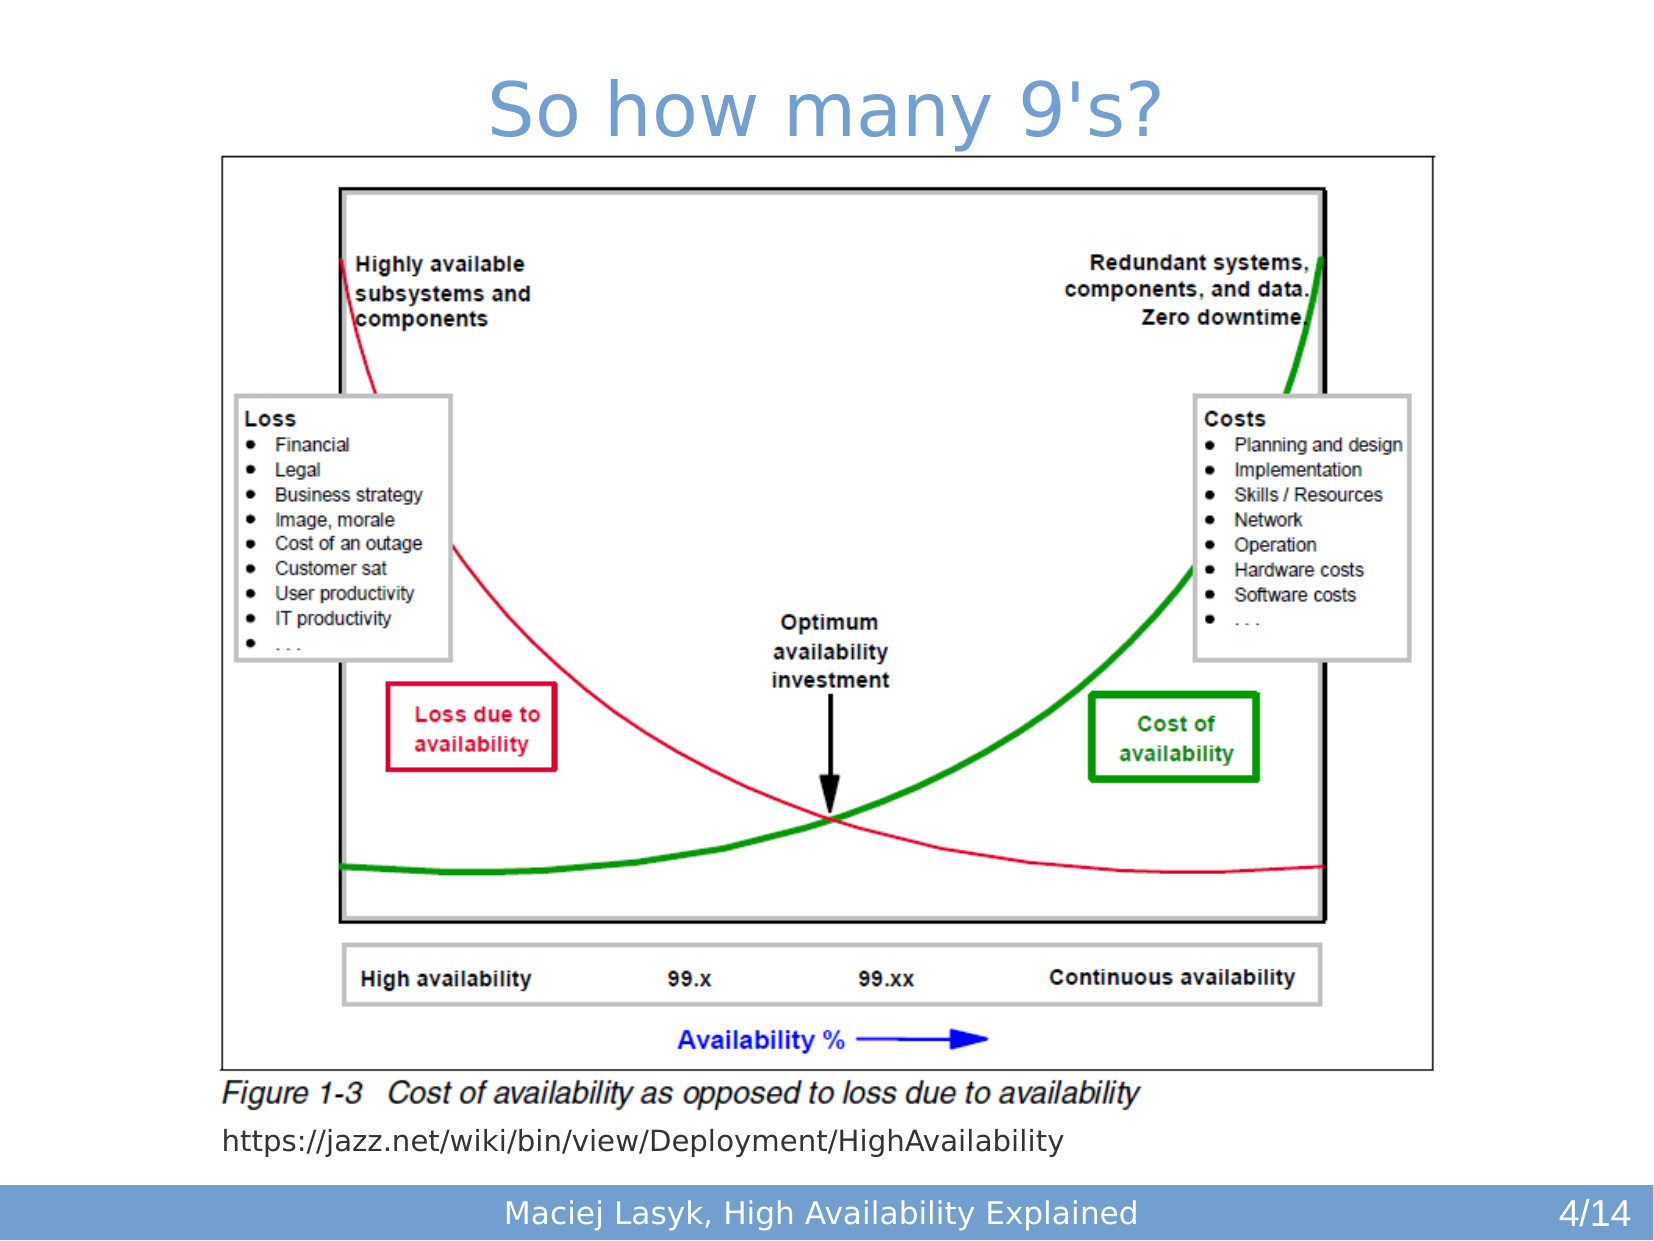

So how many 9's?
https://jazz.net/wiki/bin/view/Deployment/HighAvailability
 4/14
Maciej Lasyk, High Availability Explained